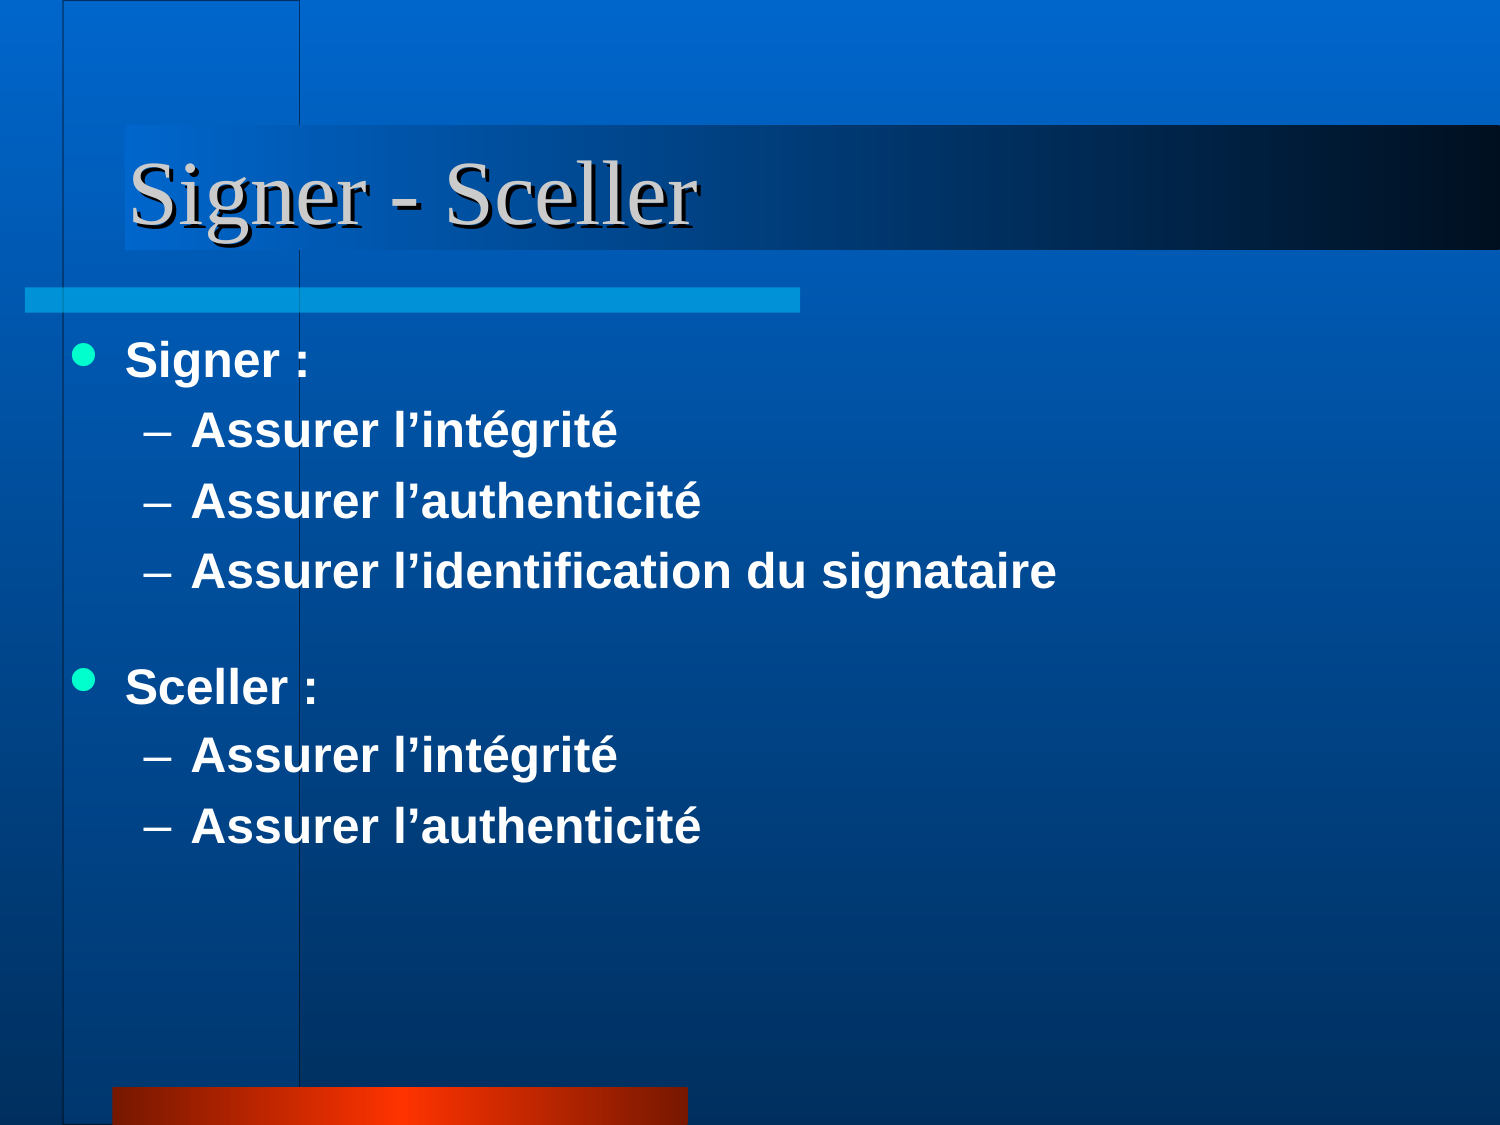

# Signer - Sceller
Signer :
Assurer l’intégrité
Assurer l’authenticité
Assurer l’identification du signataire
Sceller :
Assurer l’intégrité
Assurer l’authenticité